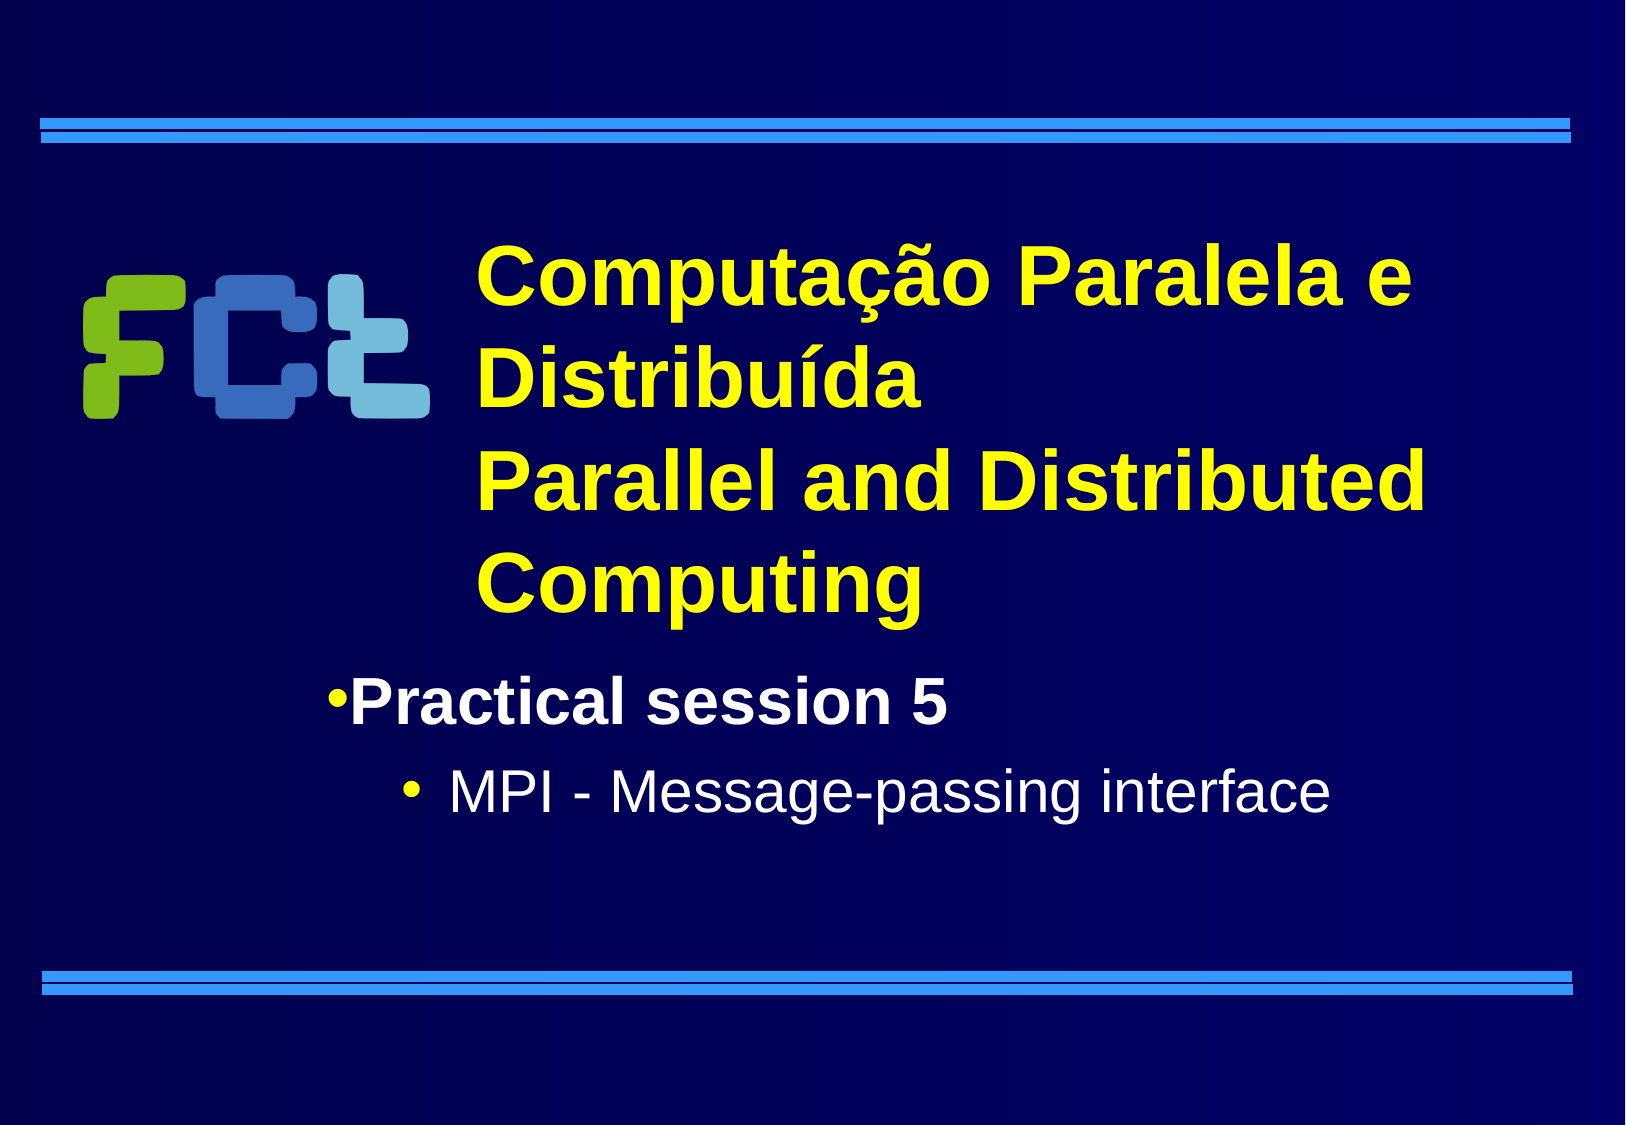

# Computação Paralela e Distribuída Parallel and Distributed Computing
Practical session 5
MPI - Message-passing interface